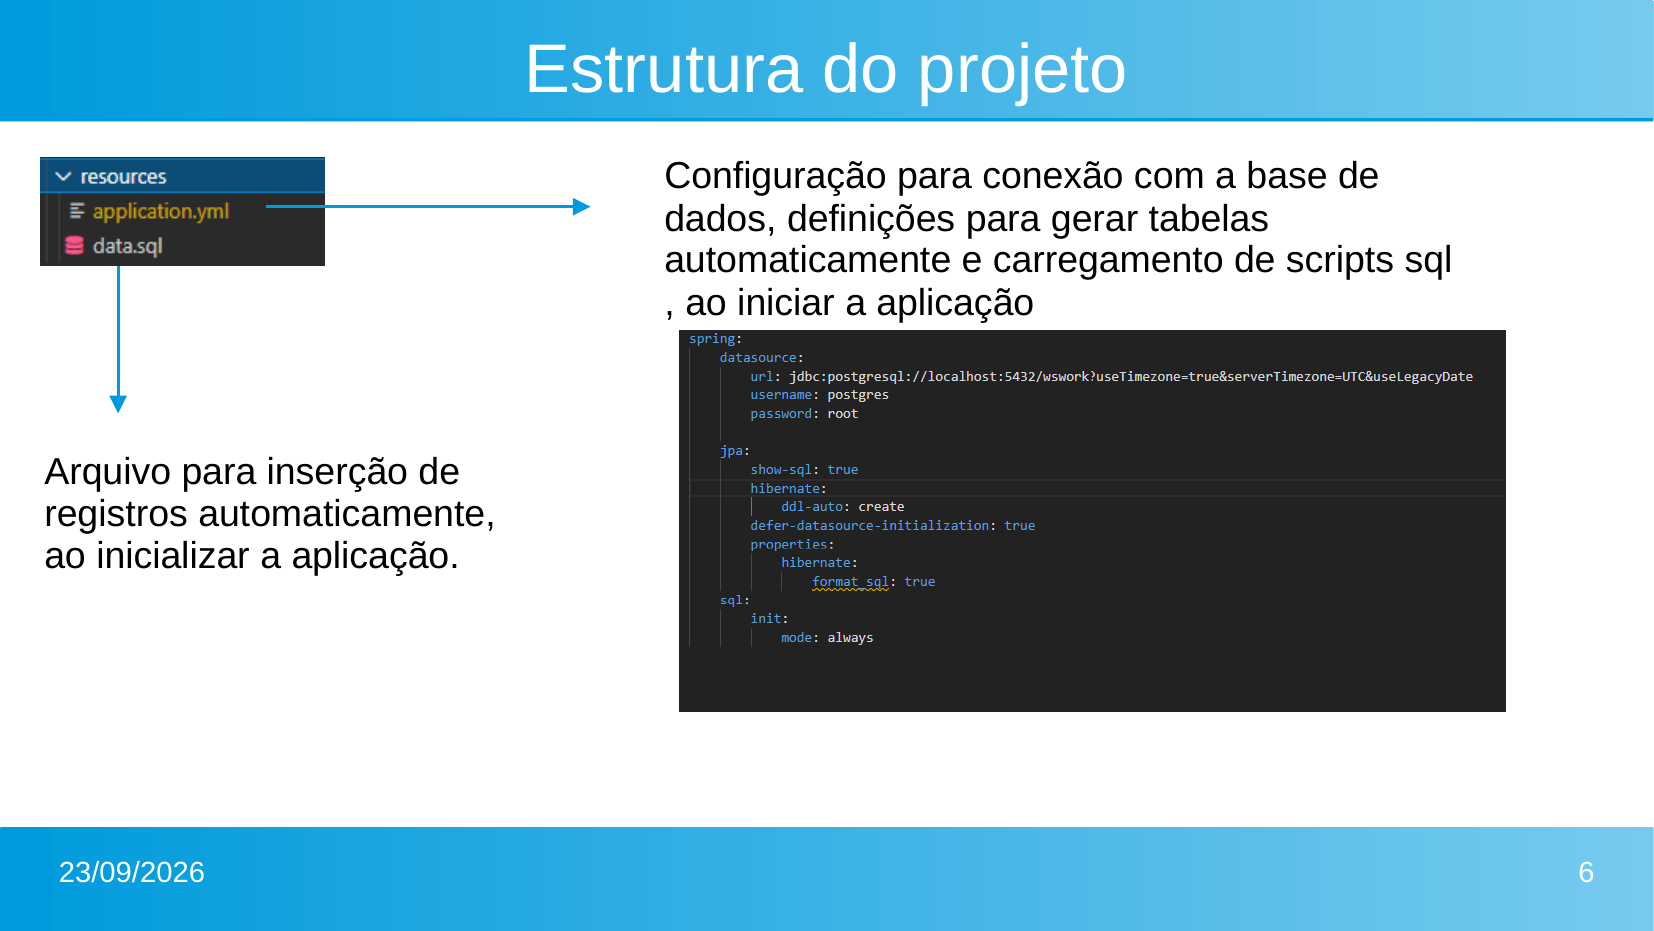

# Estrutura do projeto
Configuração para conexão com a base de dados, definições para gerar tabelas automaticamente e carregamento de scripts sql , ao iniciar a aplicação
Arquivo para inserção de registros automaticamente, ao inicializar a aplicação.
6